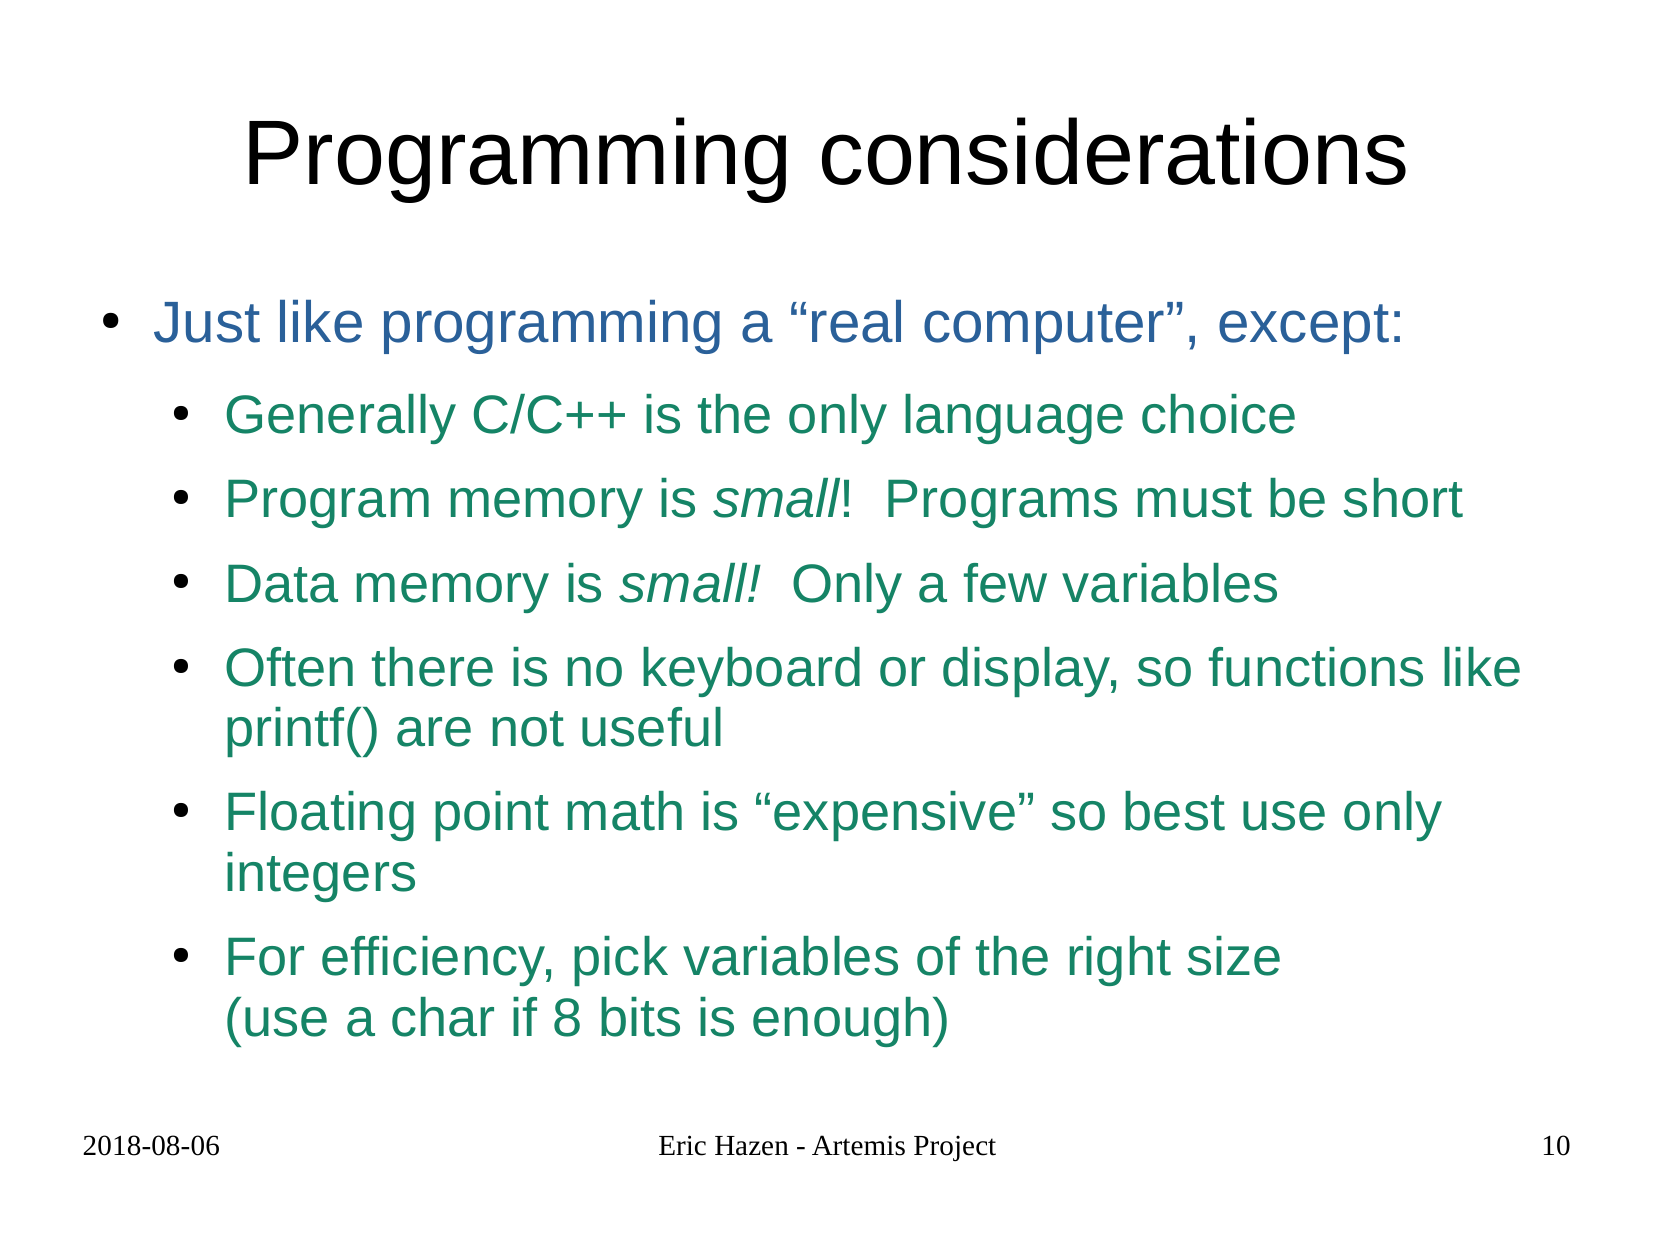

# Programming considerations
Just like programming a “real computer”, except:
Generally C/C++ is the only language choice
Program memory is small! Programs must be short
Data memory is small! Only a few variables
Often there is no keyboard or display, so functions like printf() are not useful
Floating point math is “expensive” so best use only integers
For efficiency, pick variables of the right size
(use a char if 8 bits is enough)
2018-08-06
Eric Hazen - Artemis Project
10